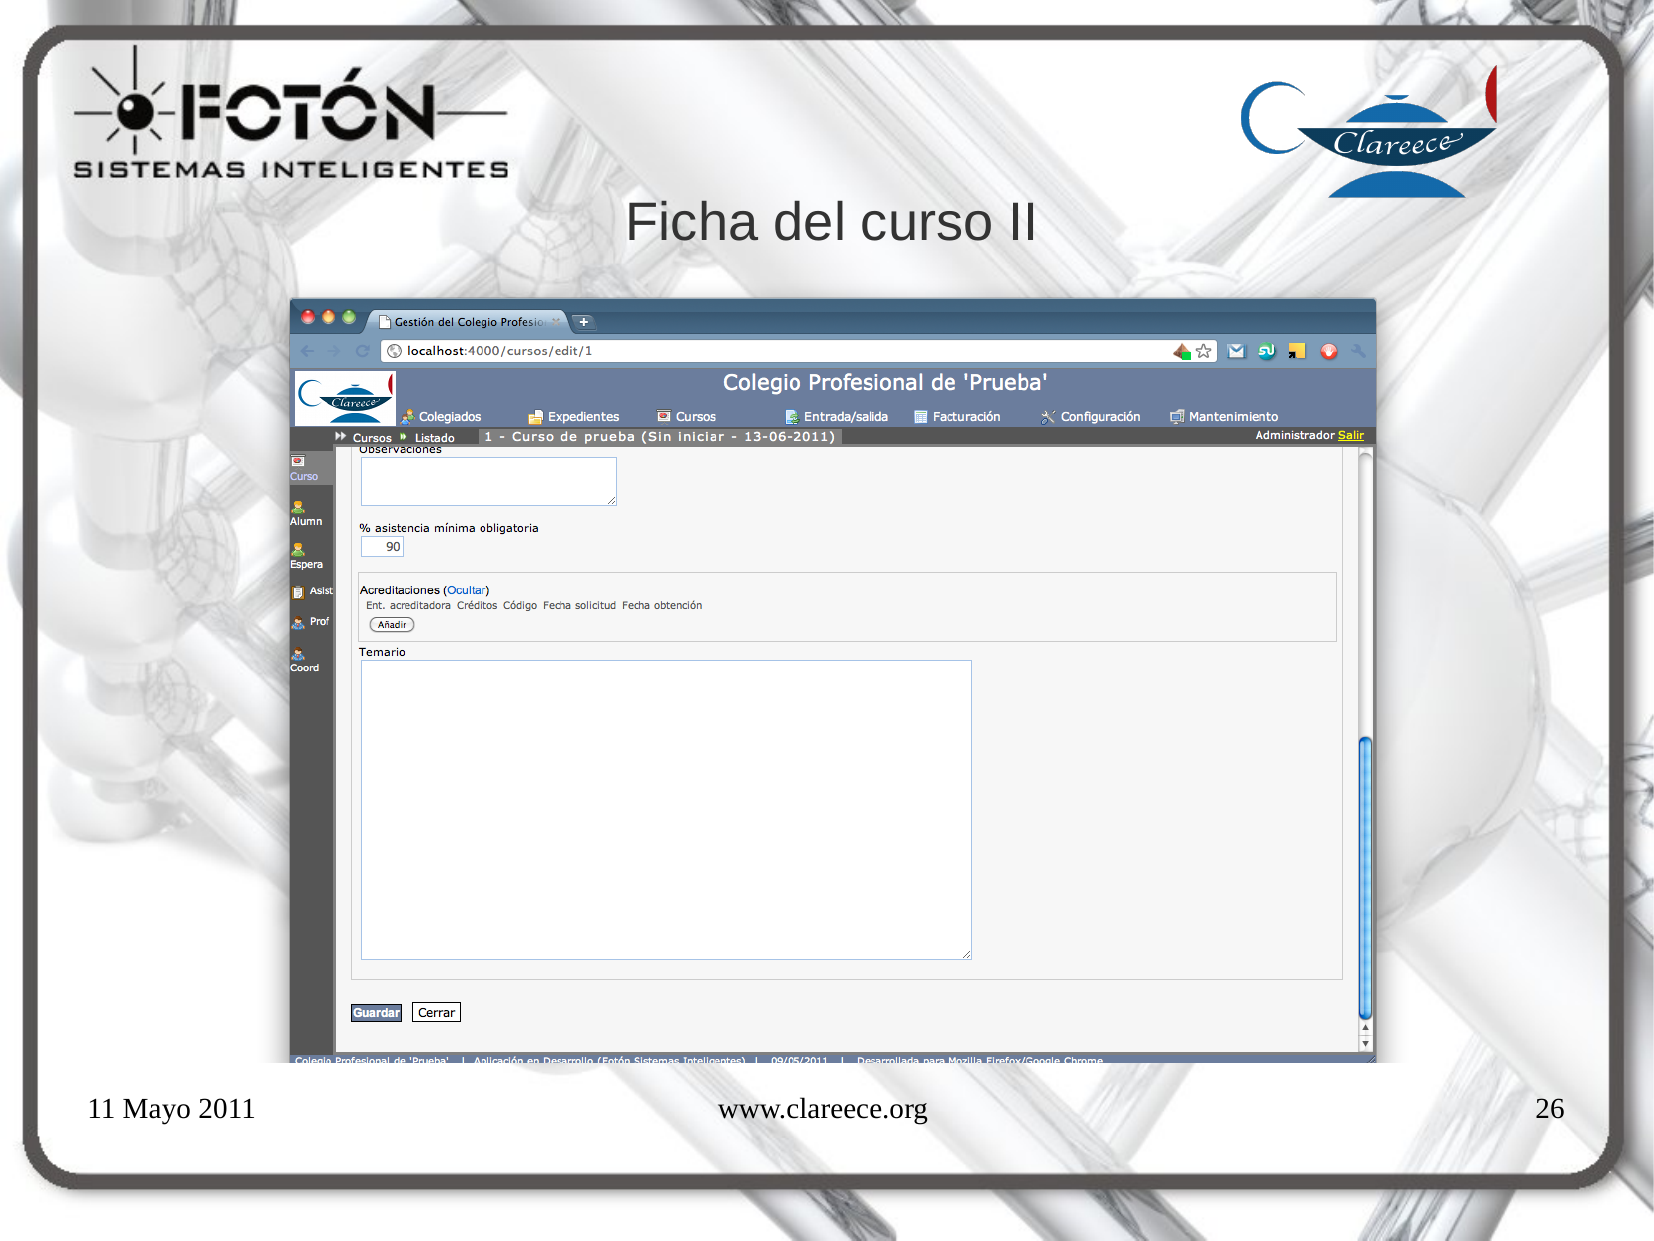

# Ficha del curso II
11 Mayo 2011
www.clareece.org
26